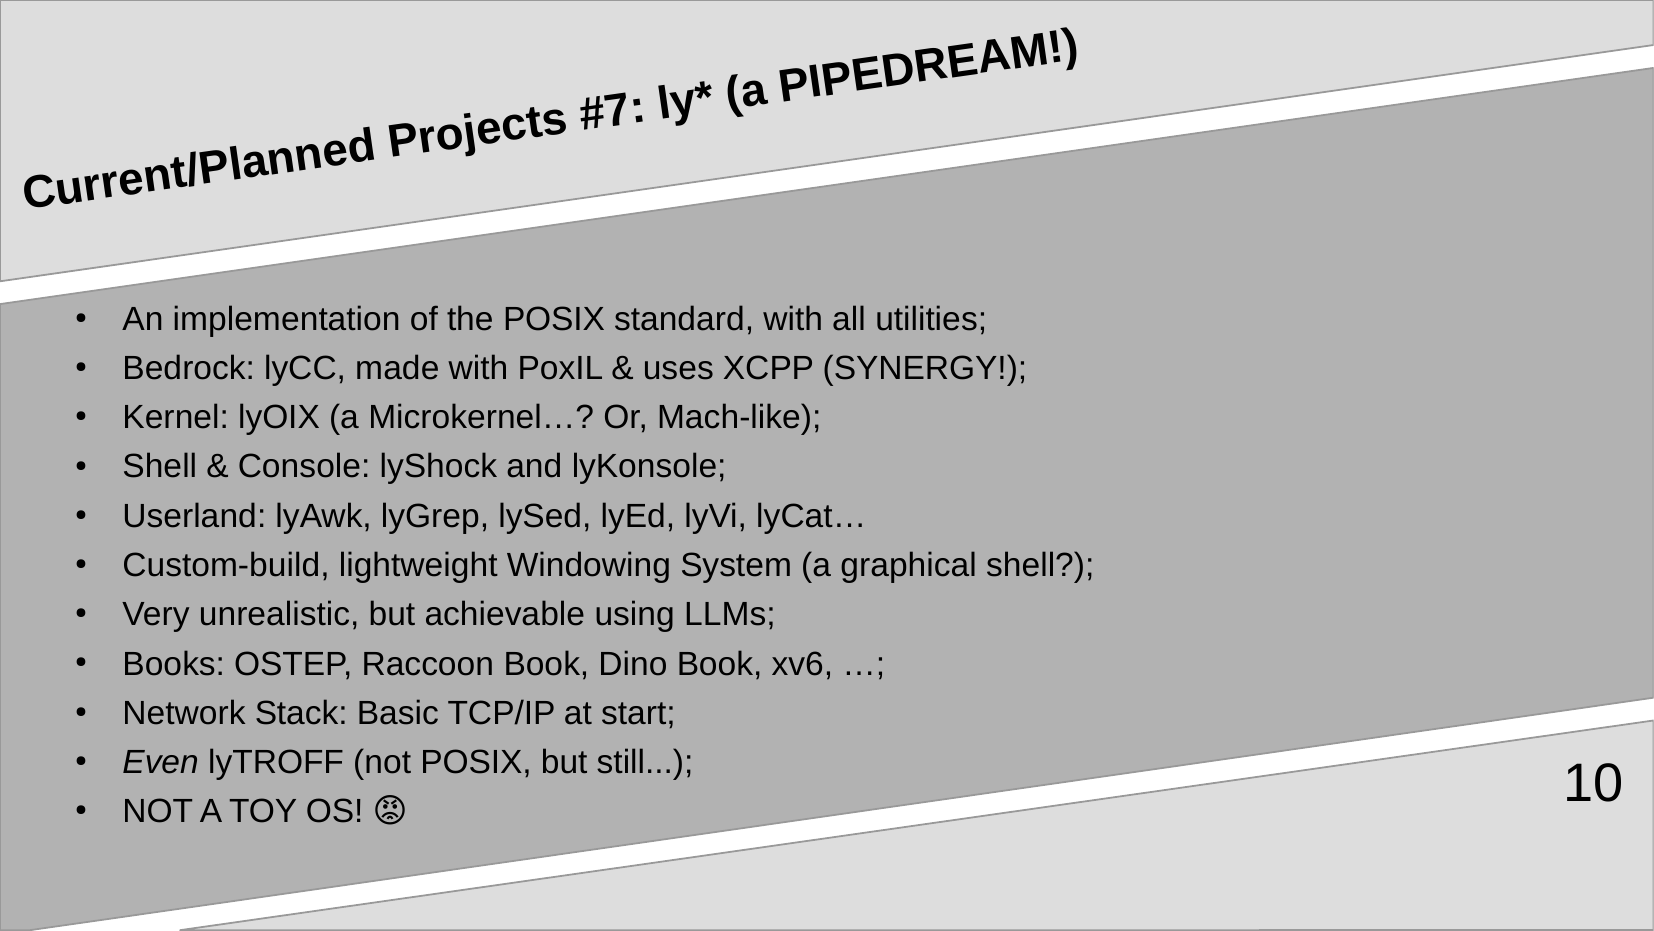

# Current/Planned Projects #7: ly* (a PIPEDREAM!)
An implementation of the POSIX standard, with all utilities;
Bedrock: lyCC, made with PoxIL & uses XCPP (SYNERGY!);
Kernel: lyOIX (a Microkernel…? Or, Mach-like);
Shell & Console: lyShock and lyKonsole;
Userland: lyAwk, lyGrep, lySed, lyEd, lyVi, lyCat…
Custom-build, lightweight Windowing System (a graphical shell?);
Very unrealistic, but achievable using LLMs;
Books: OSTEP, Raccoon Book, Dino Book, xv6, …;
Network Stack: Basic TCP/IP at start;
Even lyTROFF (not POSIX, but still...);
NOT A TOY OS! 😡
10